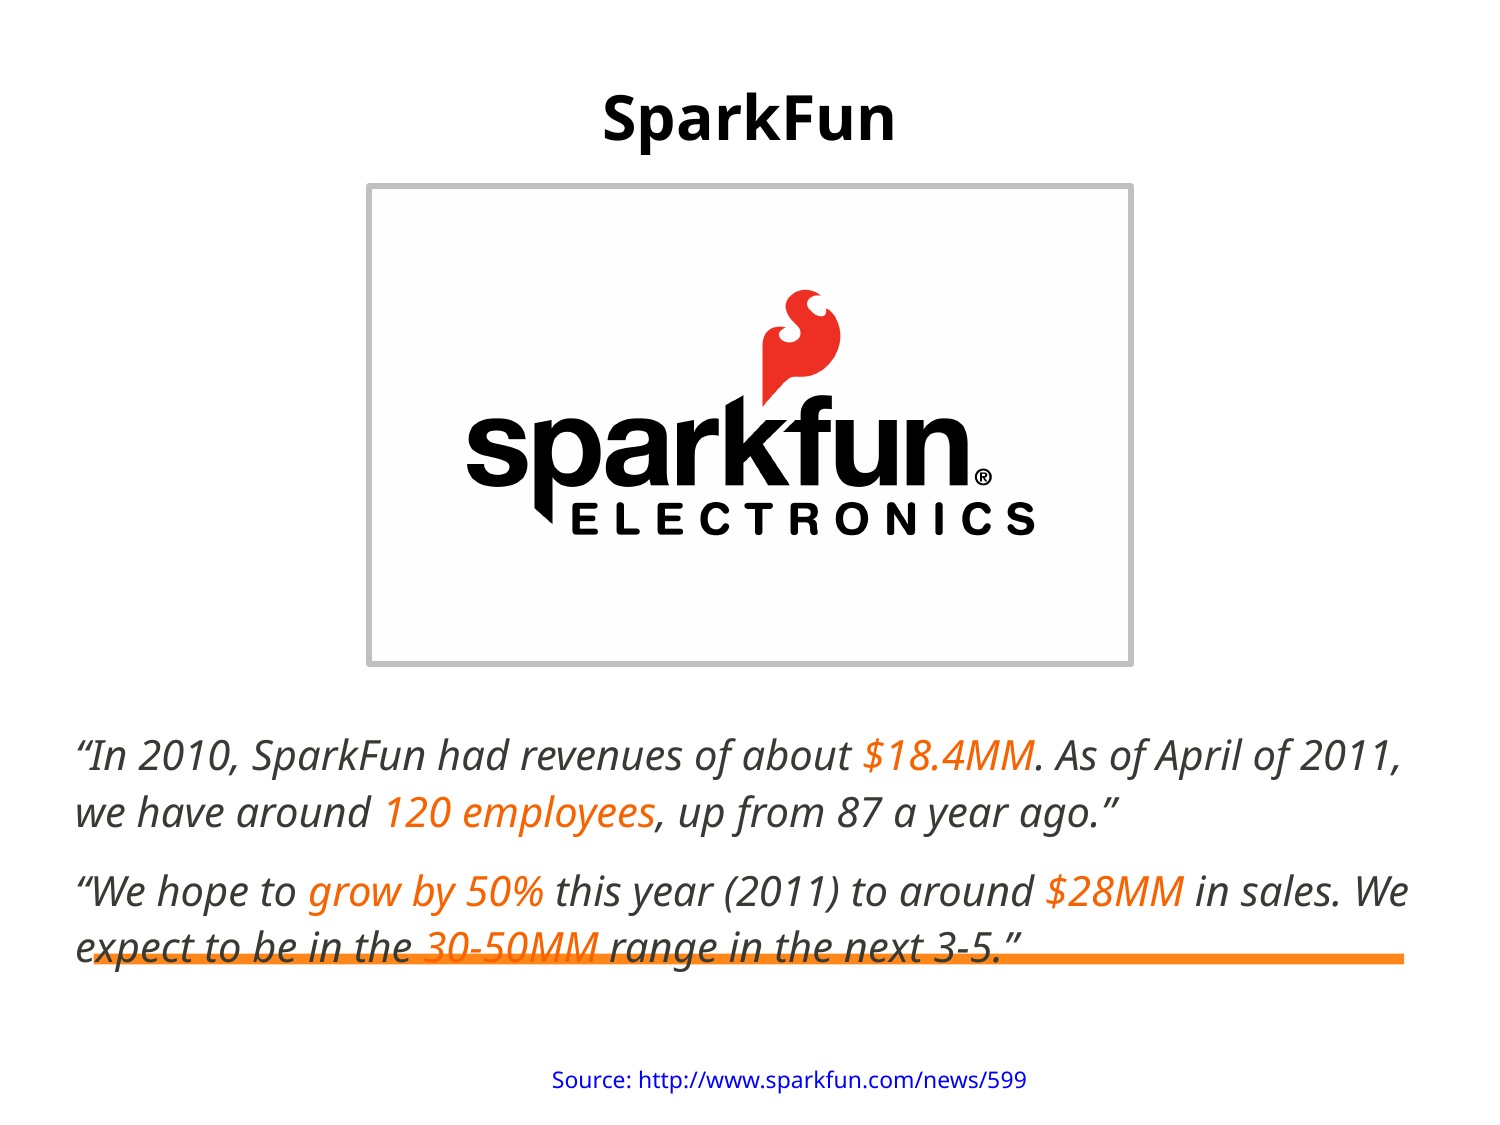

# SparkFun
“In 2010, SparkFun had revenues of about $18.4MM. As of April of 2011, we have around 120 employees, up from 87 a year ago.”
“We hope to grow by 50% this year (2011) to around $28MM in sales. We expect to be in the 30-50MM range in the next 3-5.”
Source: http://www.sparkfun.com/news/599